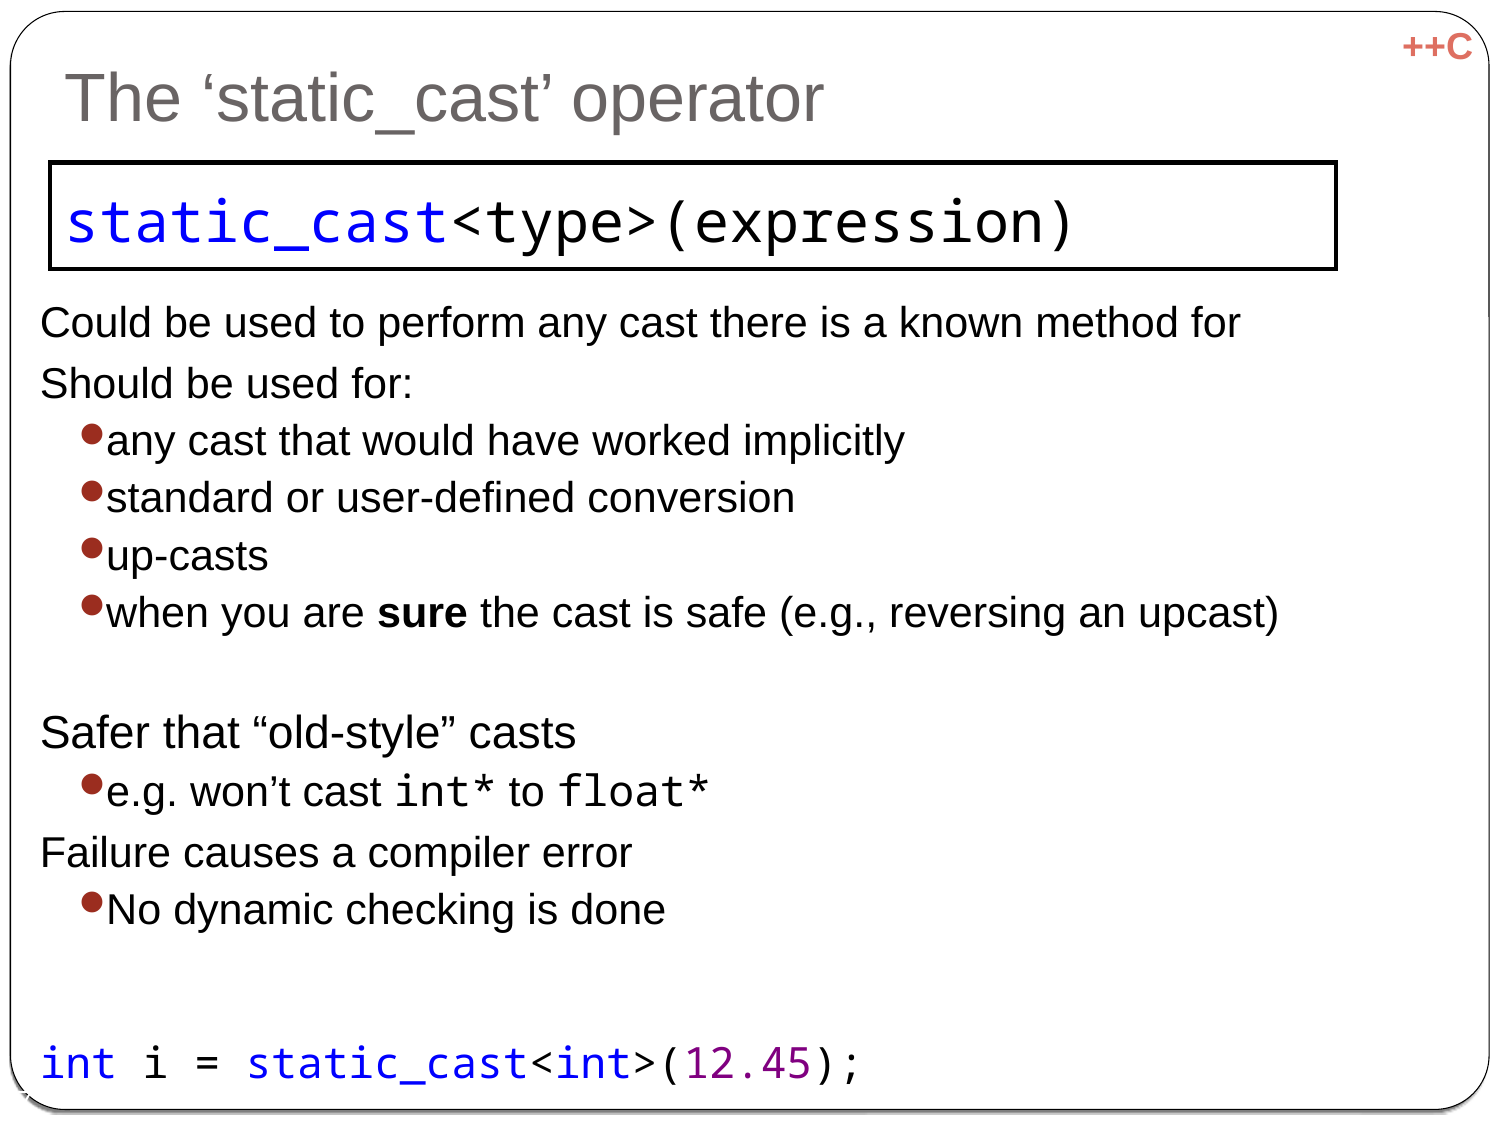

# The ‘static_cast’ operator
static_cast<type>(expression)
Could be used to perform any cast there is a known method for
Should be used for:
any cast that would have worked implicitly
standard or user-defined conversion
up-casts
when you are sure the cast is safe (e.g., reversing an upcast)
Safer that “old-style” casts
e.g. won’t cast int* to float*
Failure causes a compiler error
No dynamic checking is done
int i = static_cast<int>(12.45);